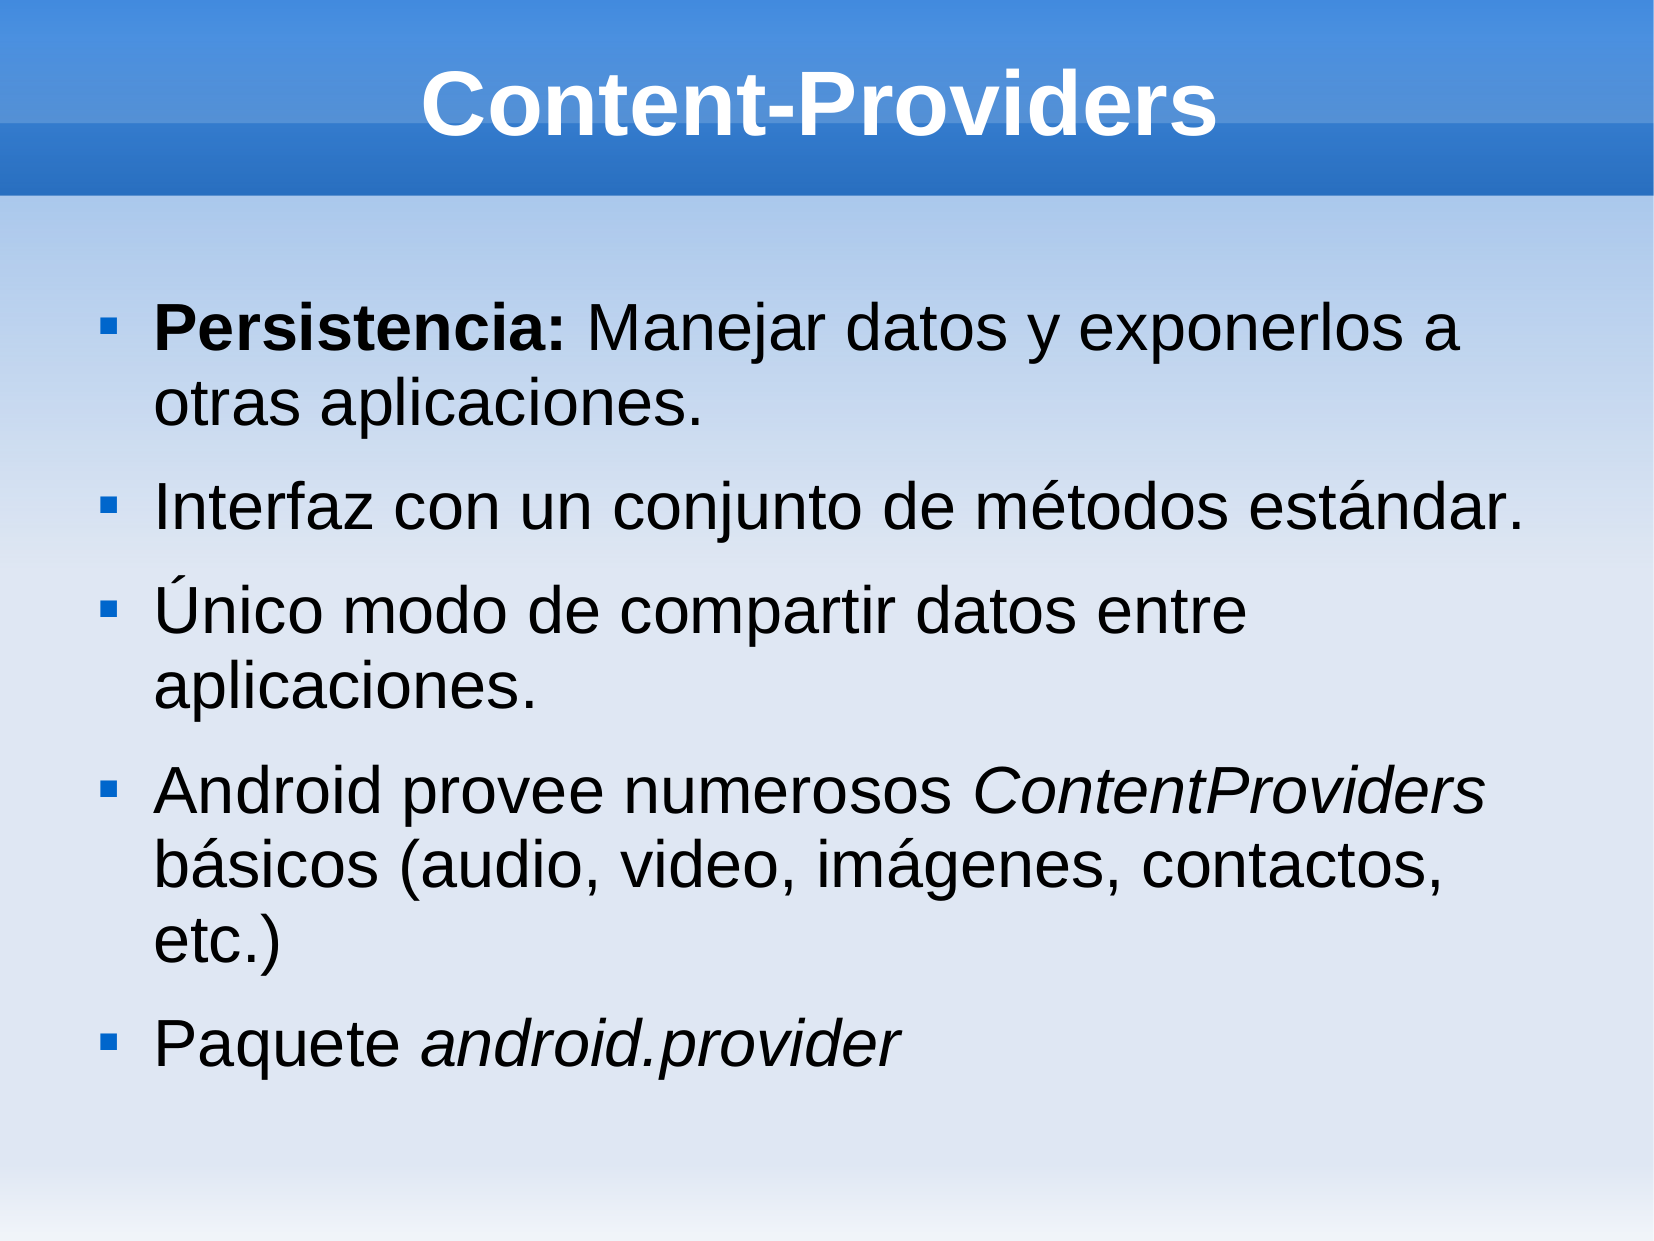

# Content-Providers
Persistencia: Manejar datos y exponerlos a otras aplicaciones.
Interfaz con un conjunto de métodos estándar.
Único modo de compartir datos entre aplicaciones.
Android provee numerosos ContentProviders básicos (audio, video, imágenes, contactos, etc.)
Paquete android.provider